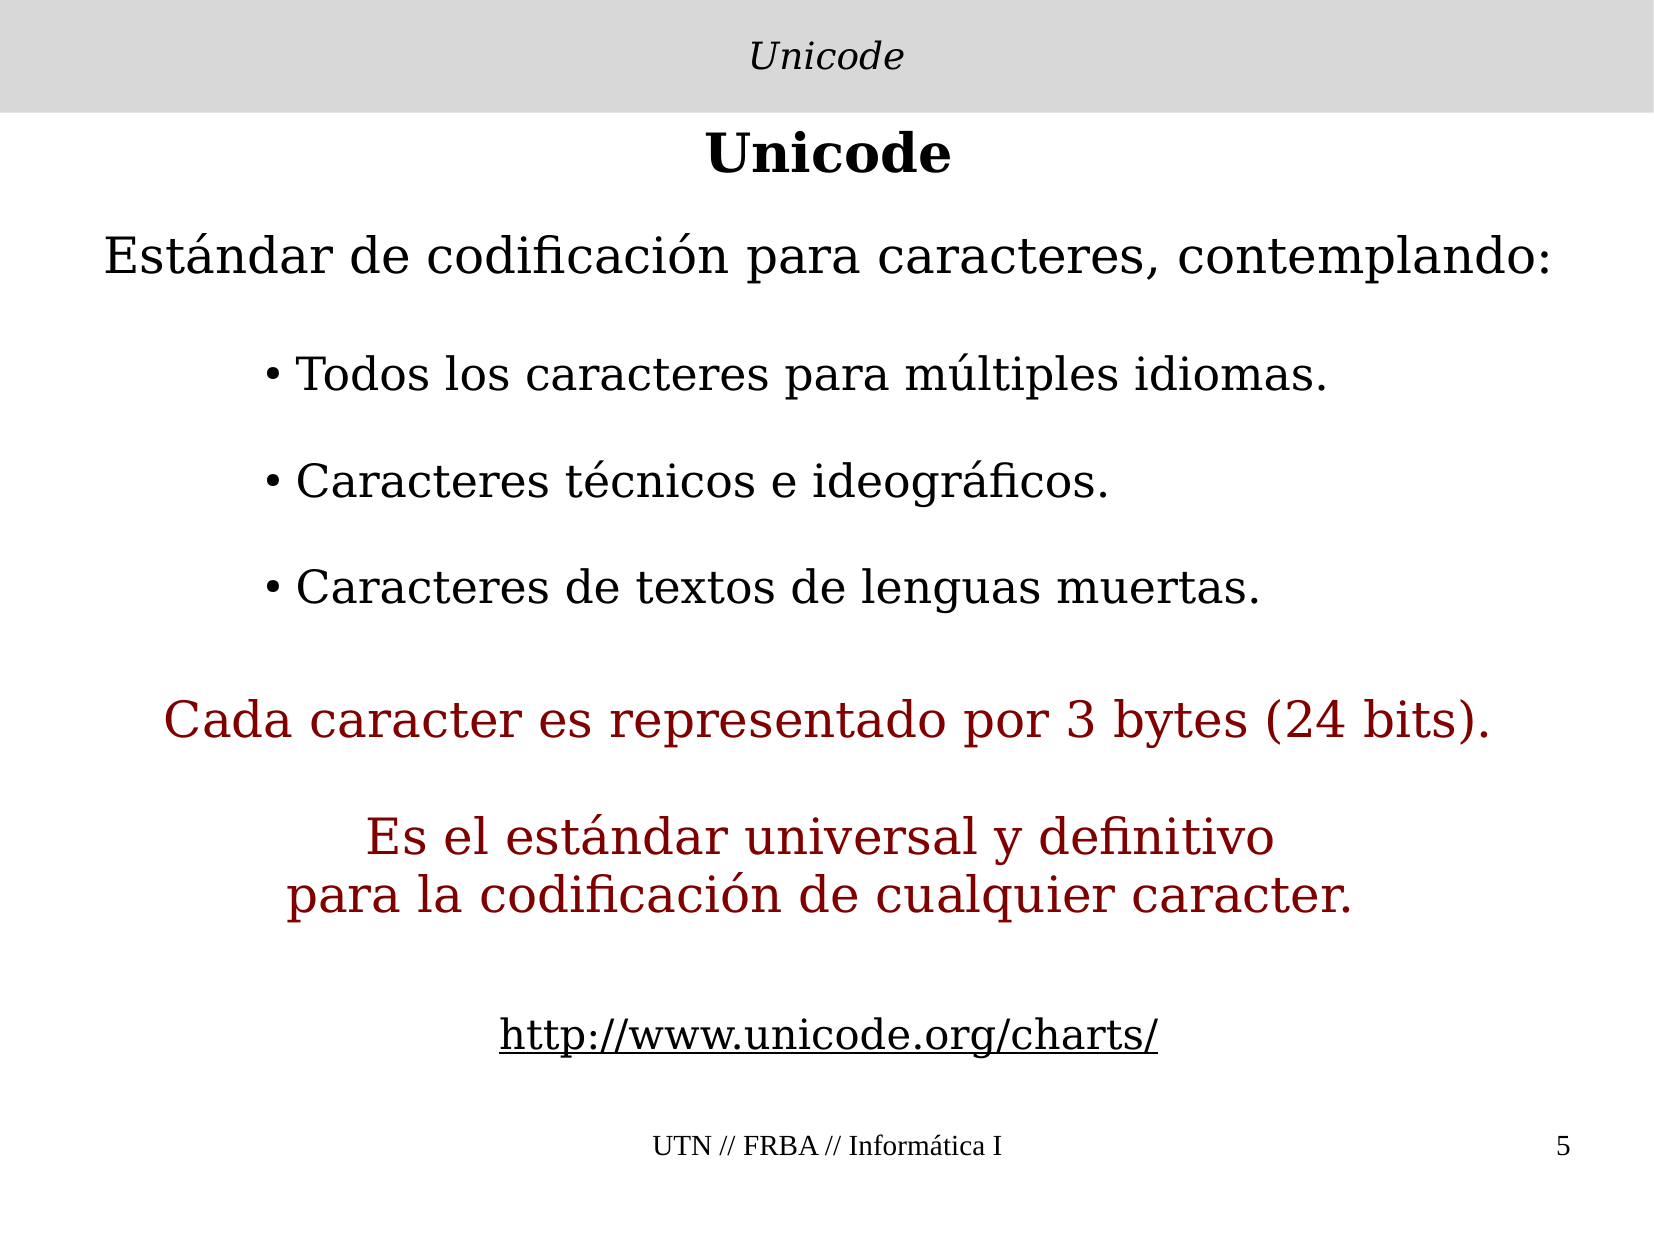

Unicode
Unicode
Estándar de codificación para caracteres, contemplando:
 Todos los caracteres para múltiples idiomas.
 Caracteres técnicos e ideográficos.
 Caracteres de textos de lenguas muertas.
Cada caracter es representado por 3 bytes (24 bits).
Es el estándar universal y definitivo
para la codificación de cualquier caracter.
http://www.unicode.org/charts/
UTN // FRBA // Informática I
5